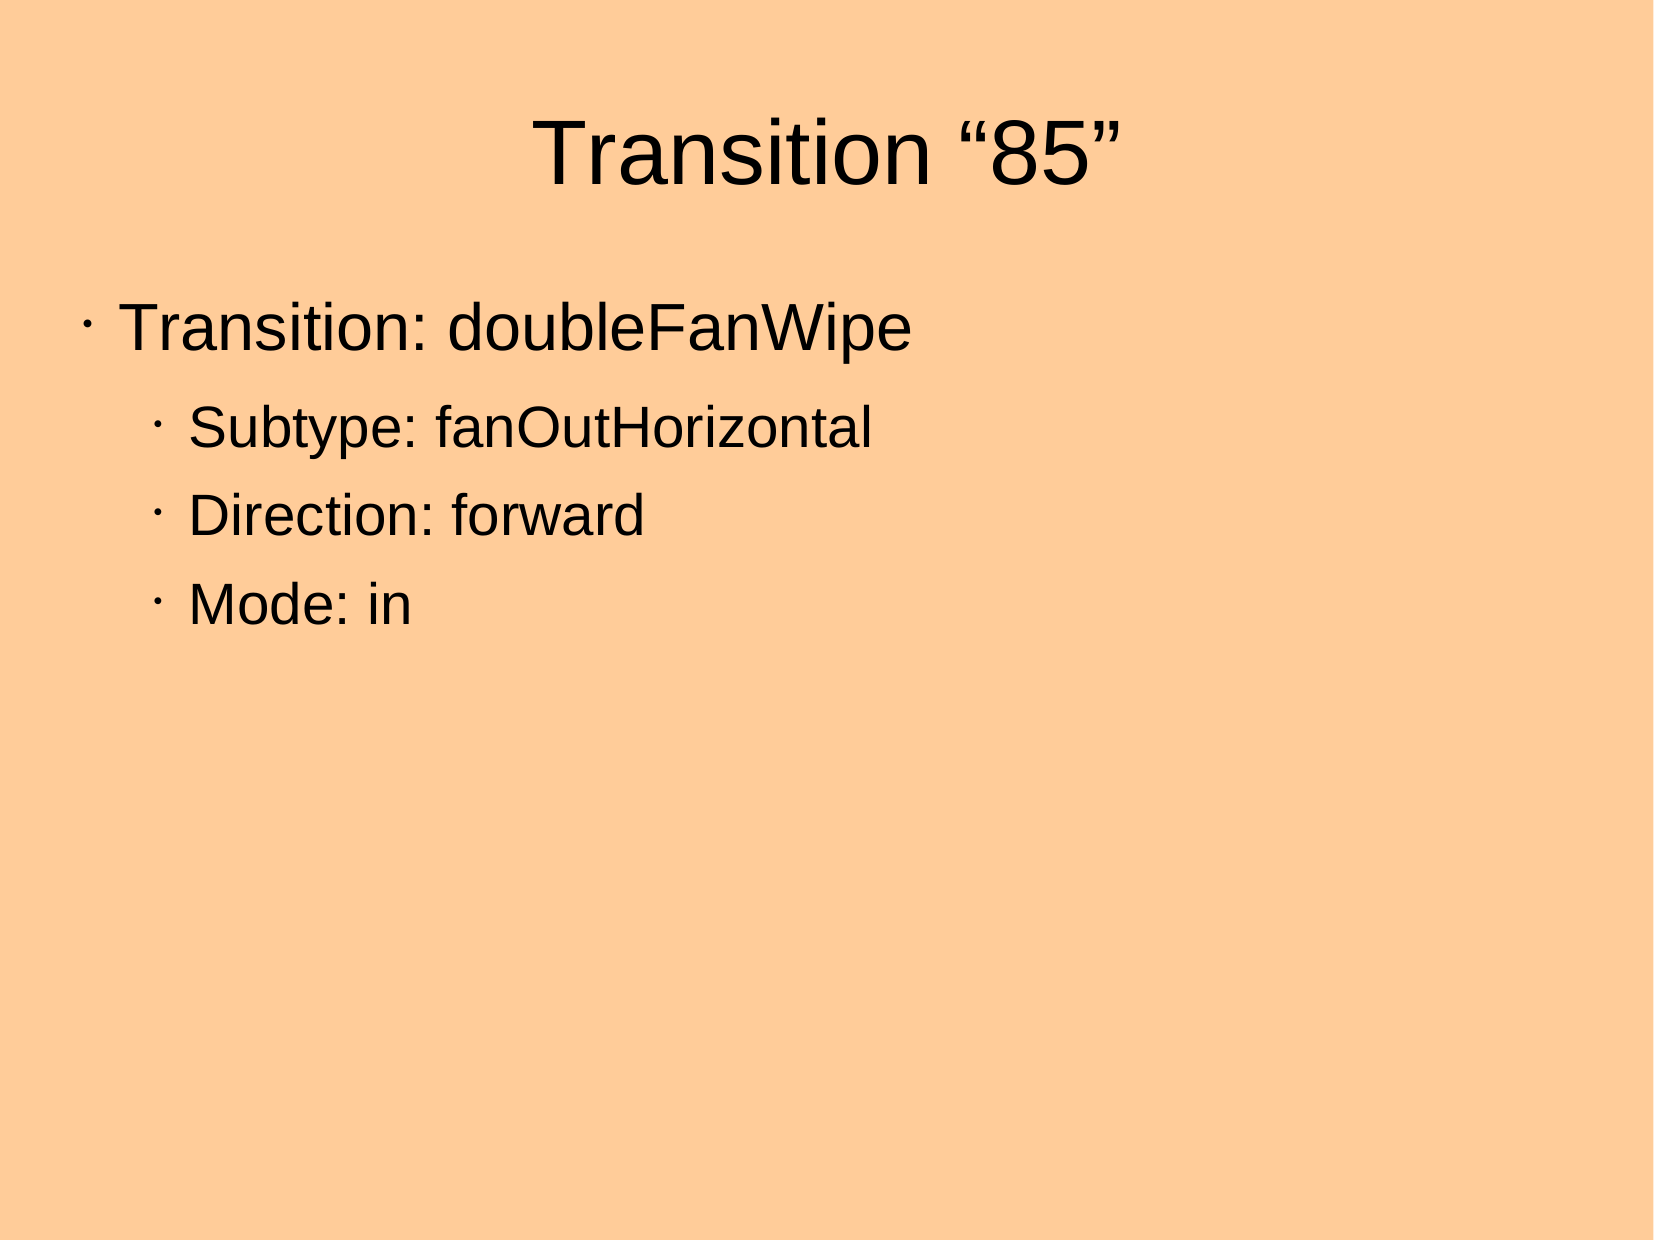

# Transition “85”
Transition: doubleFanWipe
Subtype: fanOutHorizontal
Direction: forward
Mode: in